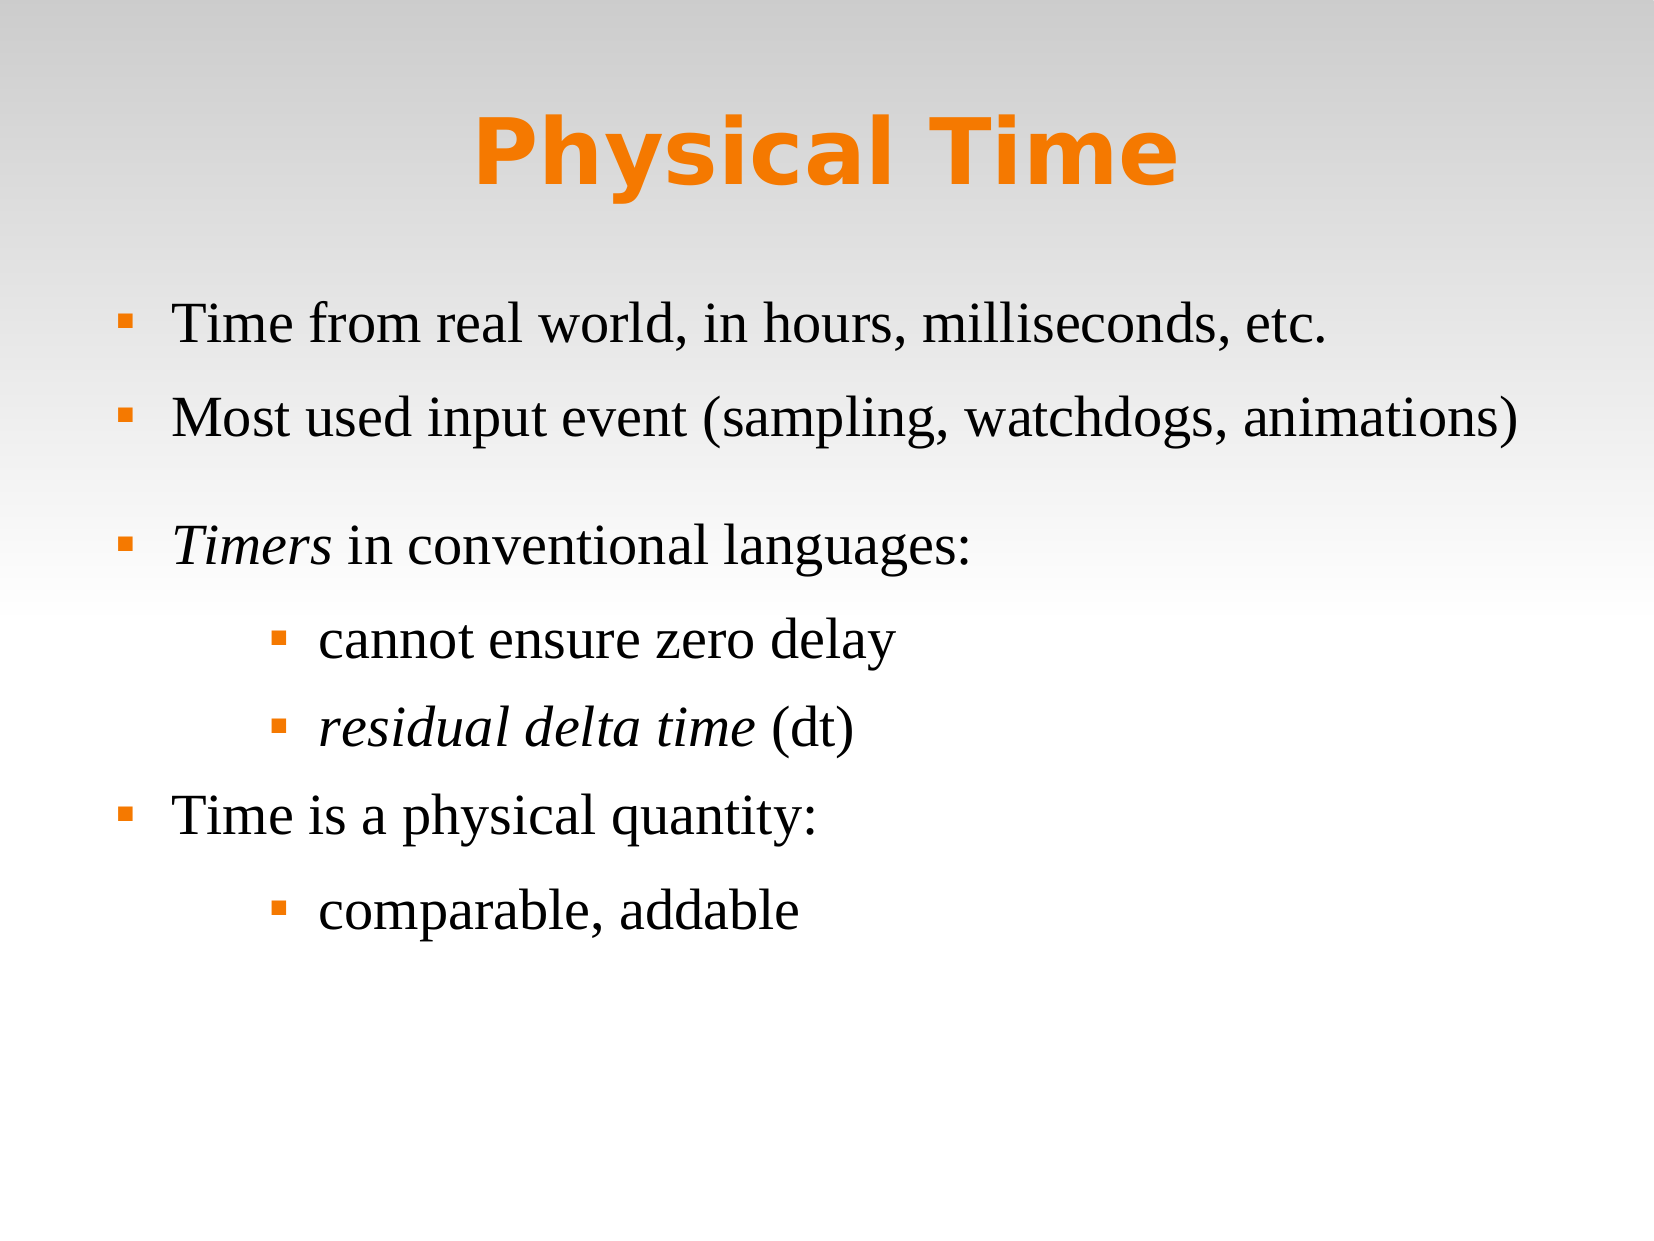

# Physical Time
Time from real world, in hours, milliseconds, etc.
Most used input event (sampling, watchdogs, animations)
Timers in conventional languages:
cannot ensure zero delay
residual delta time (dt)
Time is a physical quantity:
comparable, addable